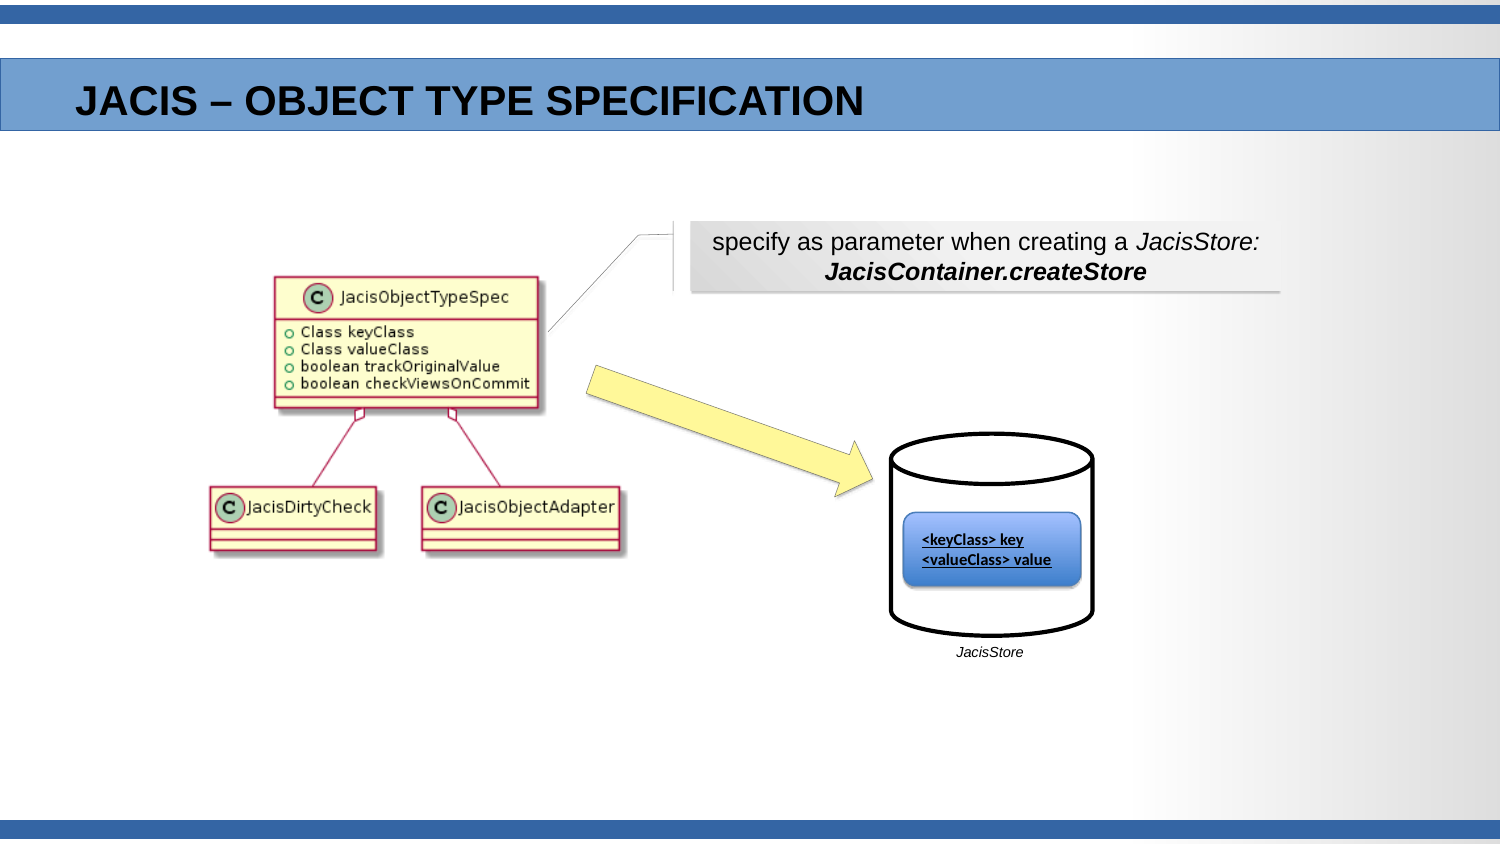

# JACIS – Object type specification
specify as parameter when creating a JacisStore:
JacisContainer.createStore
<keyClass> key
<valueClass> value
JacisStore